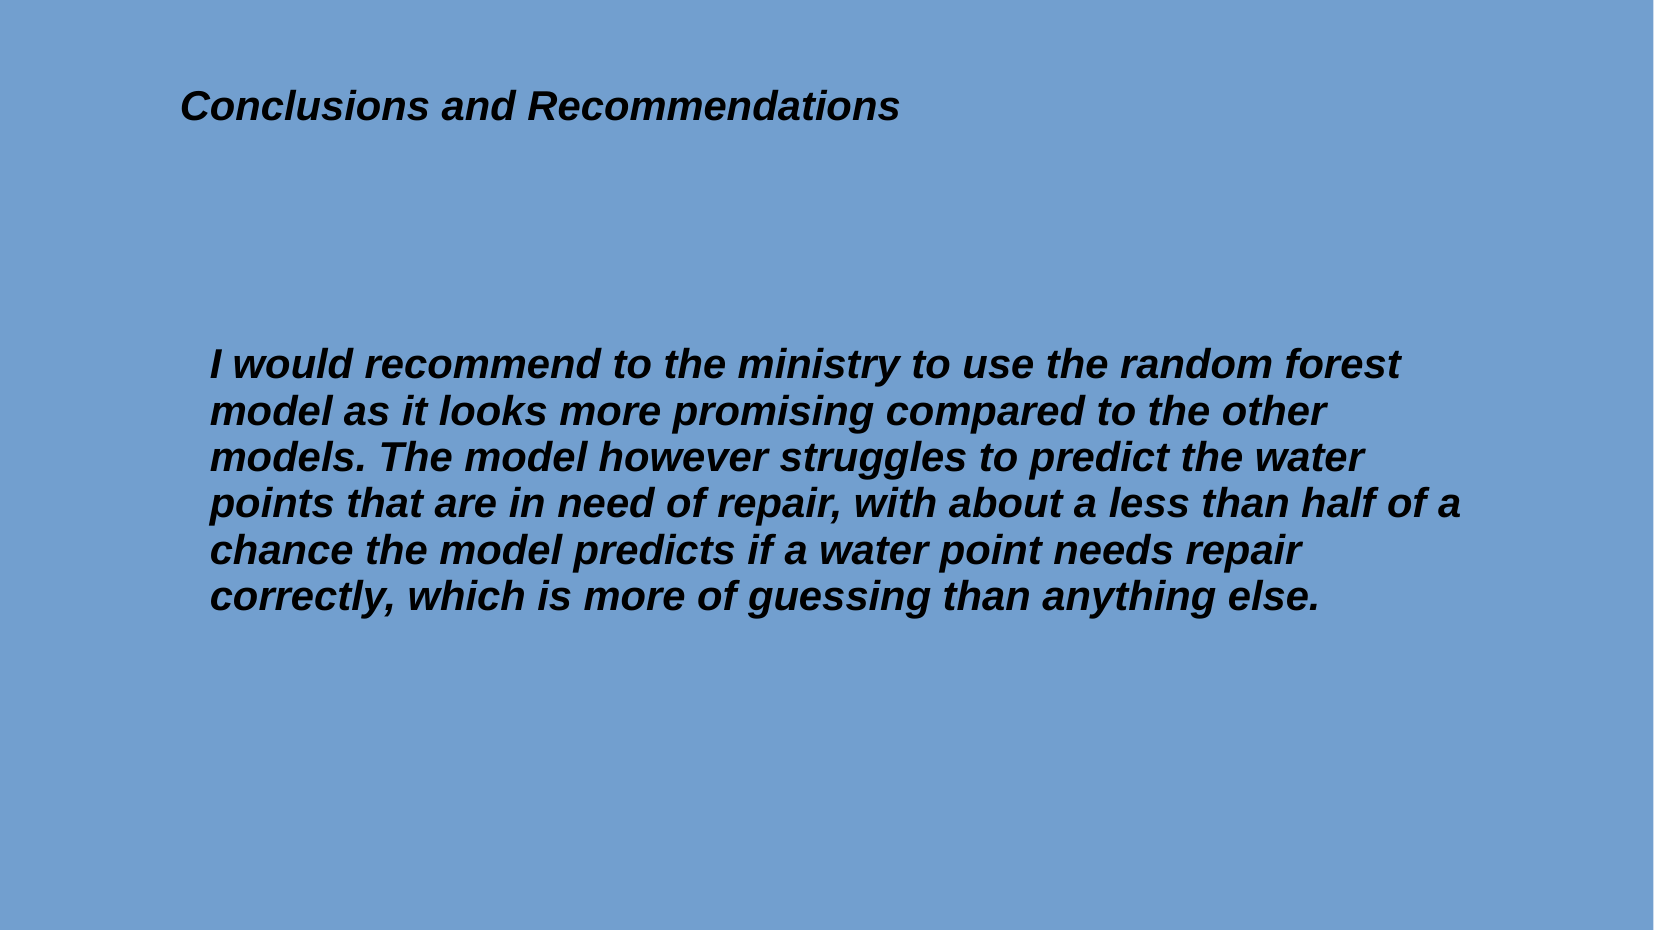

Conclusions and Recommendations
I would recommend to the ministry to use the random forest model as it looks more promising compared to the other models. The model however struggles to predict the water points that are in need of repair, with about a less than half of a chance the model predicts if a water point needs repair correctly, which is more of guessing than anything else.